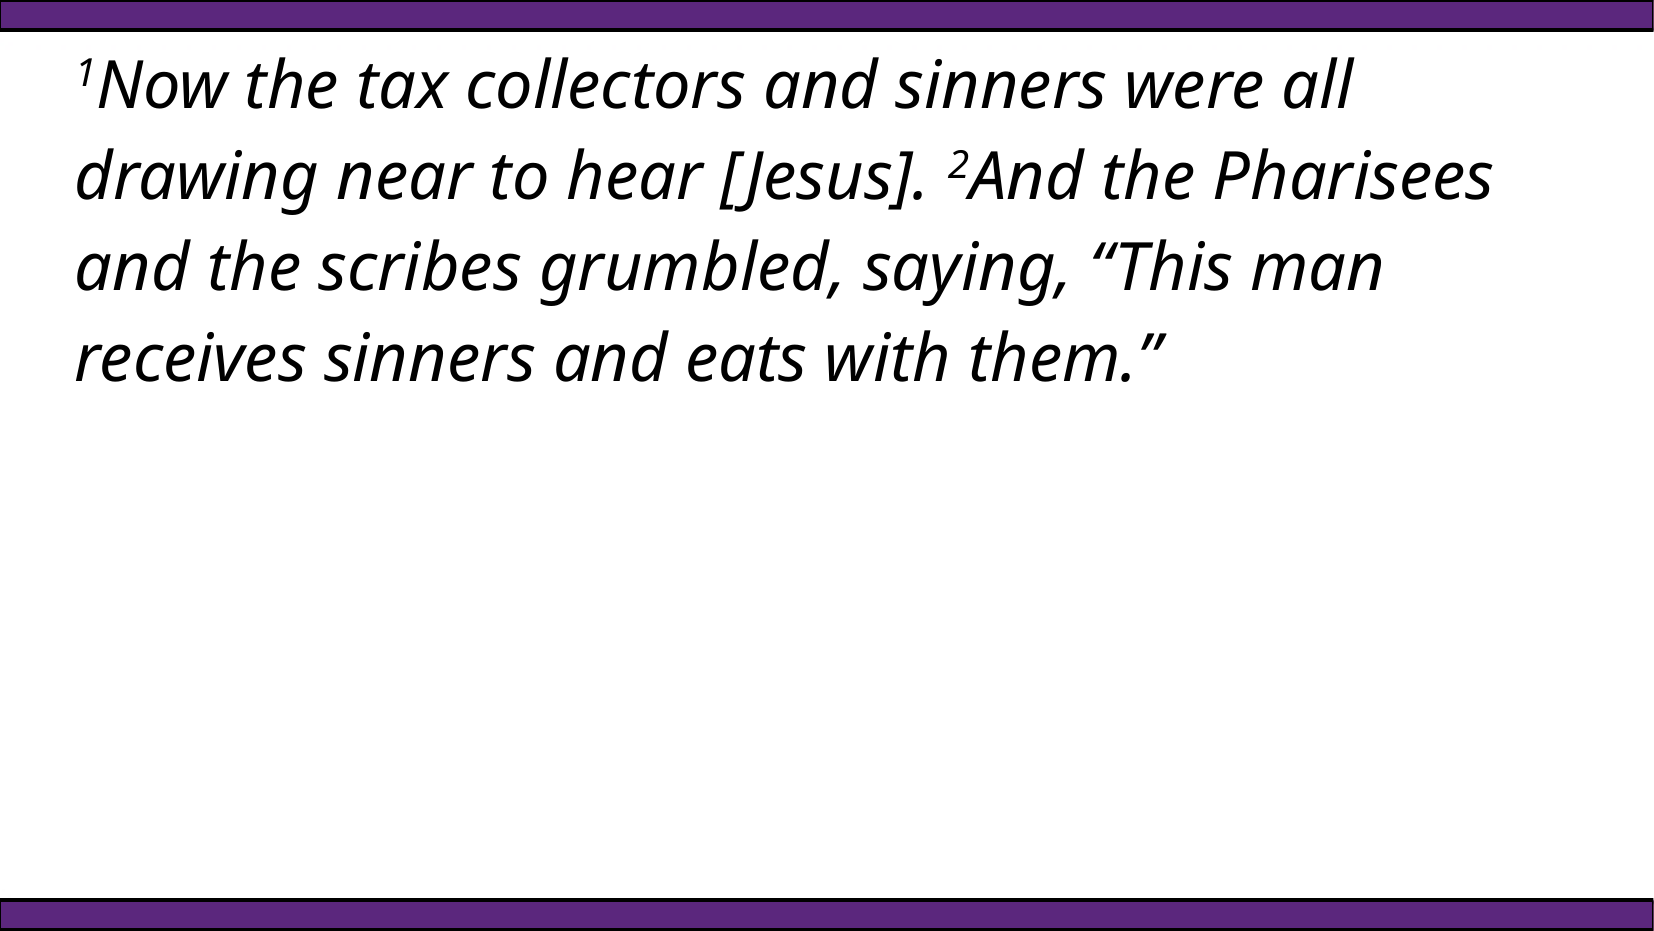

1Now the tax collectors and sinners were all drawing near to hear [Jesus]. 2And the Pharisees and the scribes grumbled, saying, “This man receives sinners and eats with them.”